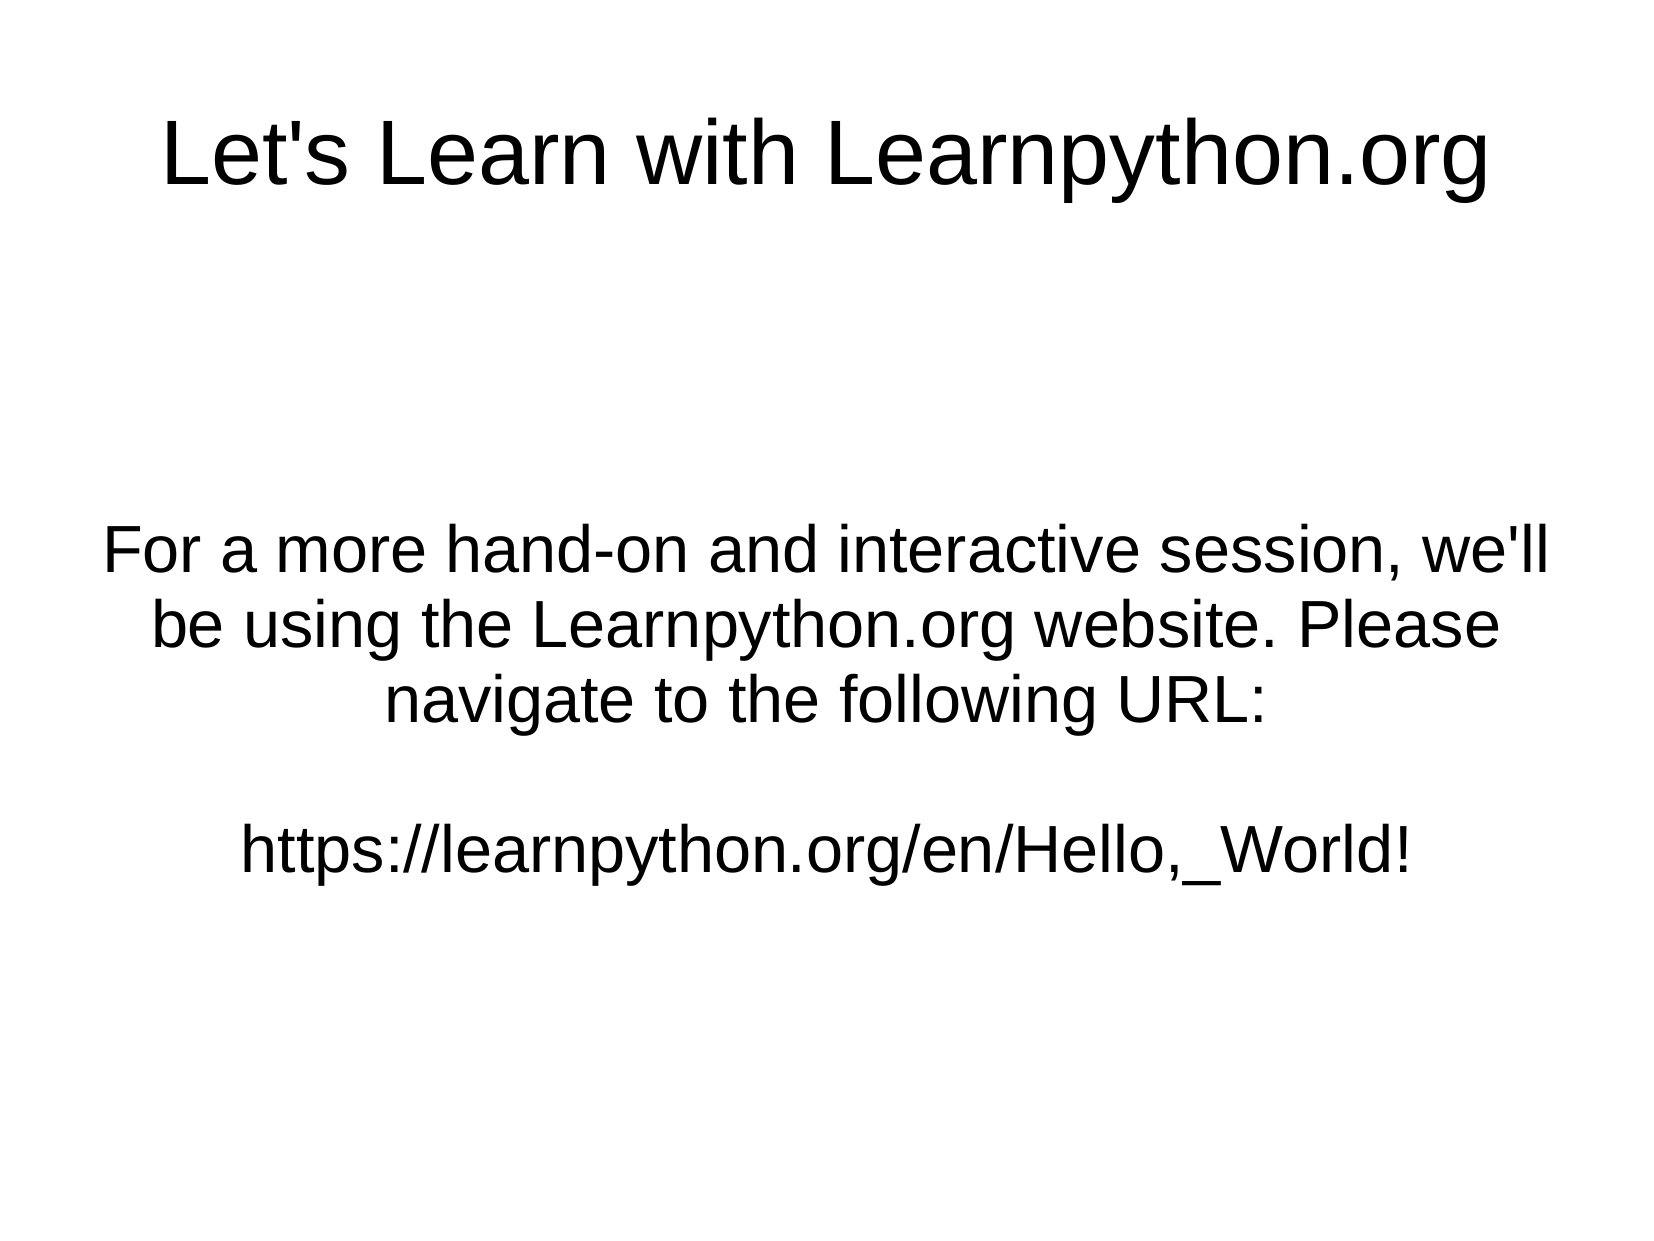

# Let's Learn with Learnpython.org
For a more hand-on and interactive session, we'll be using the Learnpython.org website. Please navigate to the following URL:
https://learnpython.org/en/Hello,_World!